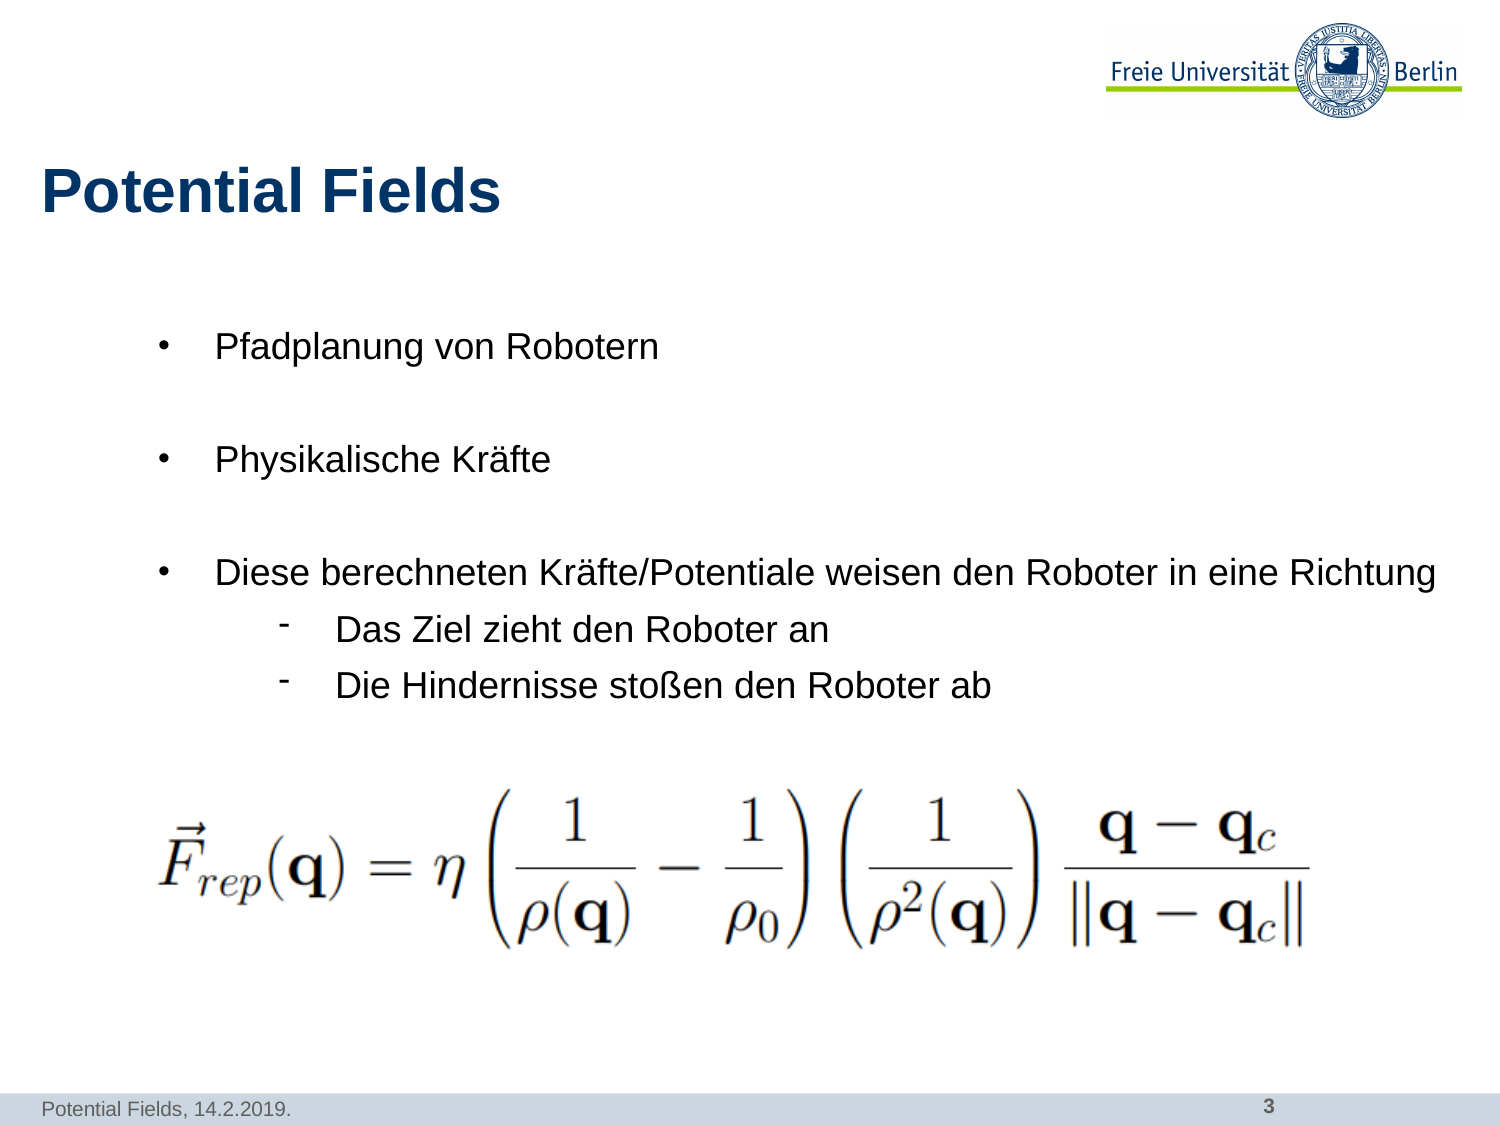

# Potential Fields
Pfadplanung von Robotern
Physikalische Kräfte
Diese berechneten Kräfte/Potentiale weisen den Roboter in eine Richtung
Das Ziel zieht den Roboter an
Die Hindernisse stoßen den Roboter ab
Visualization Potential Fields Method